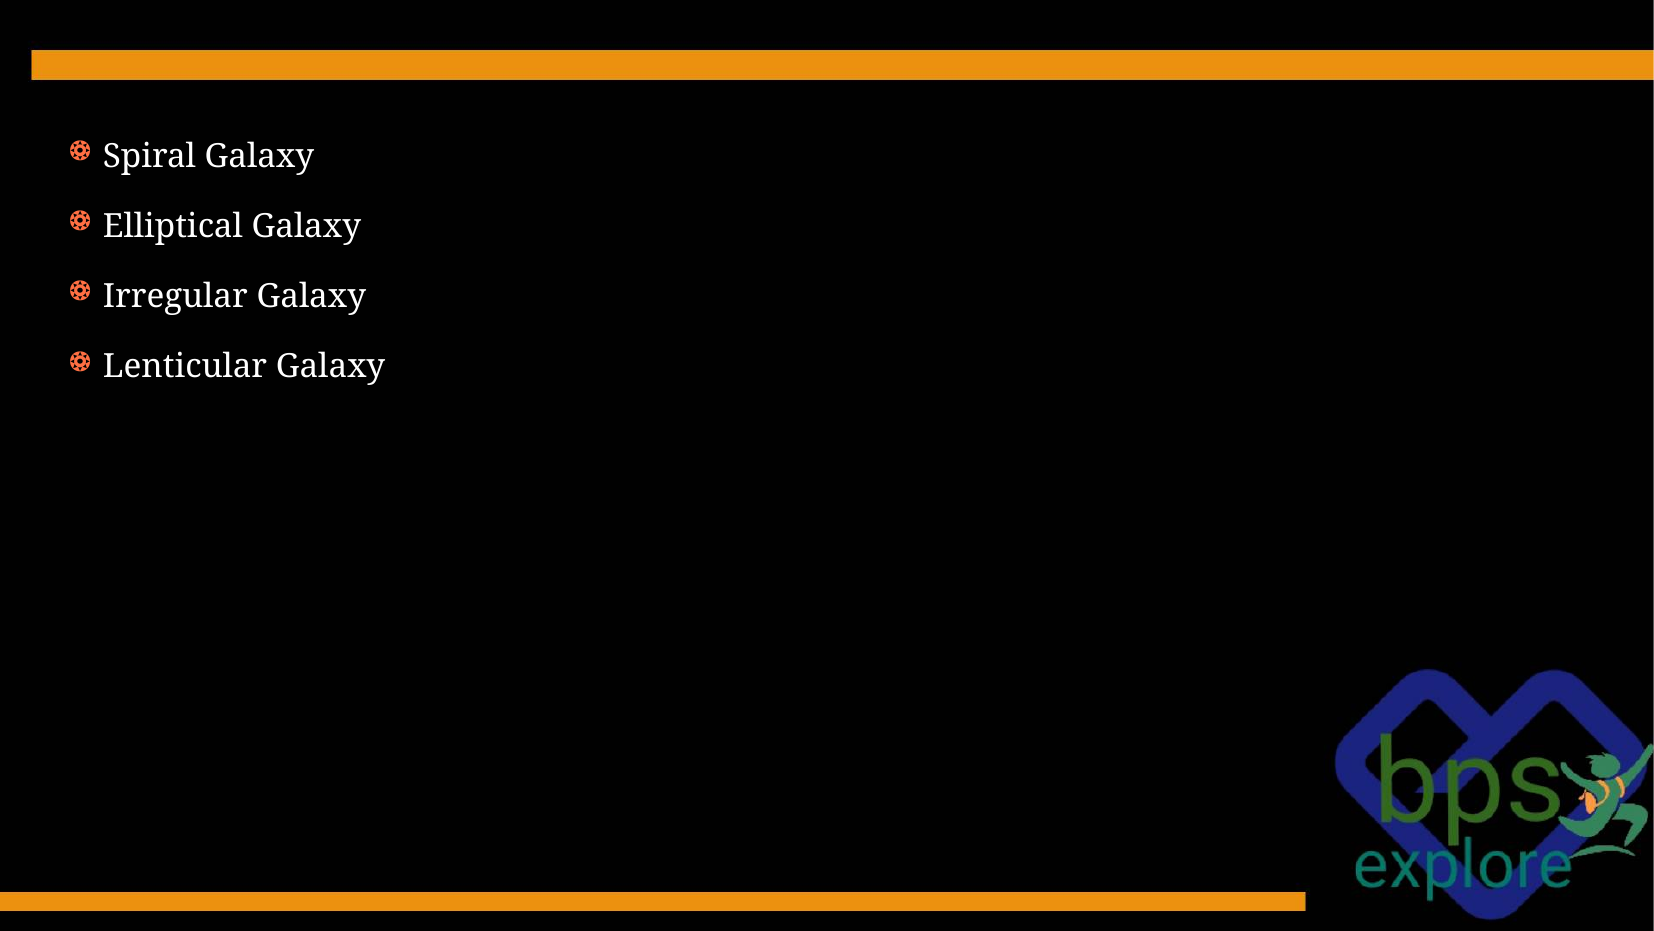

Spiral Galaxy
Elliptical Galaxy
Irregular Galaxy
Lenticular Galaxy